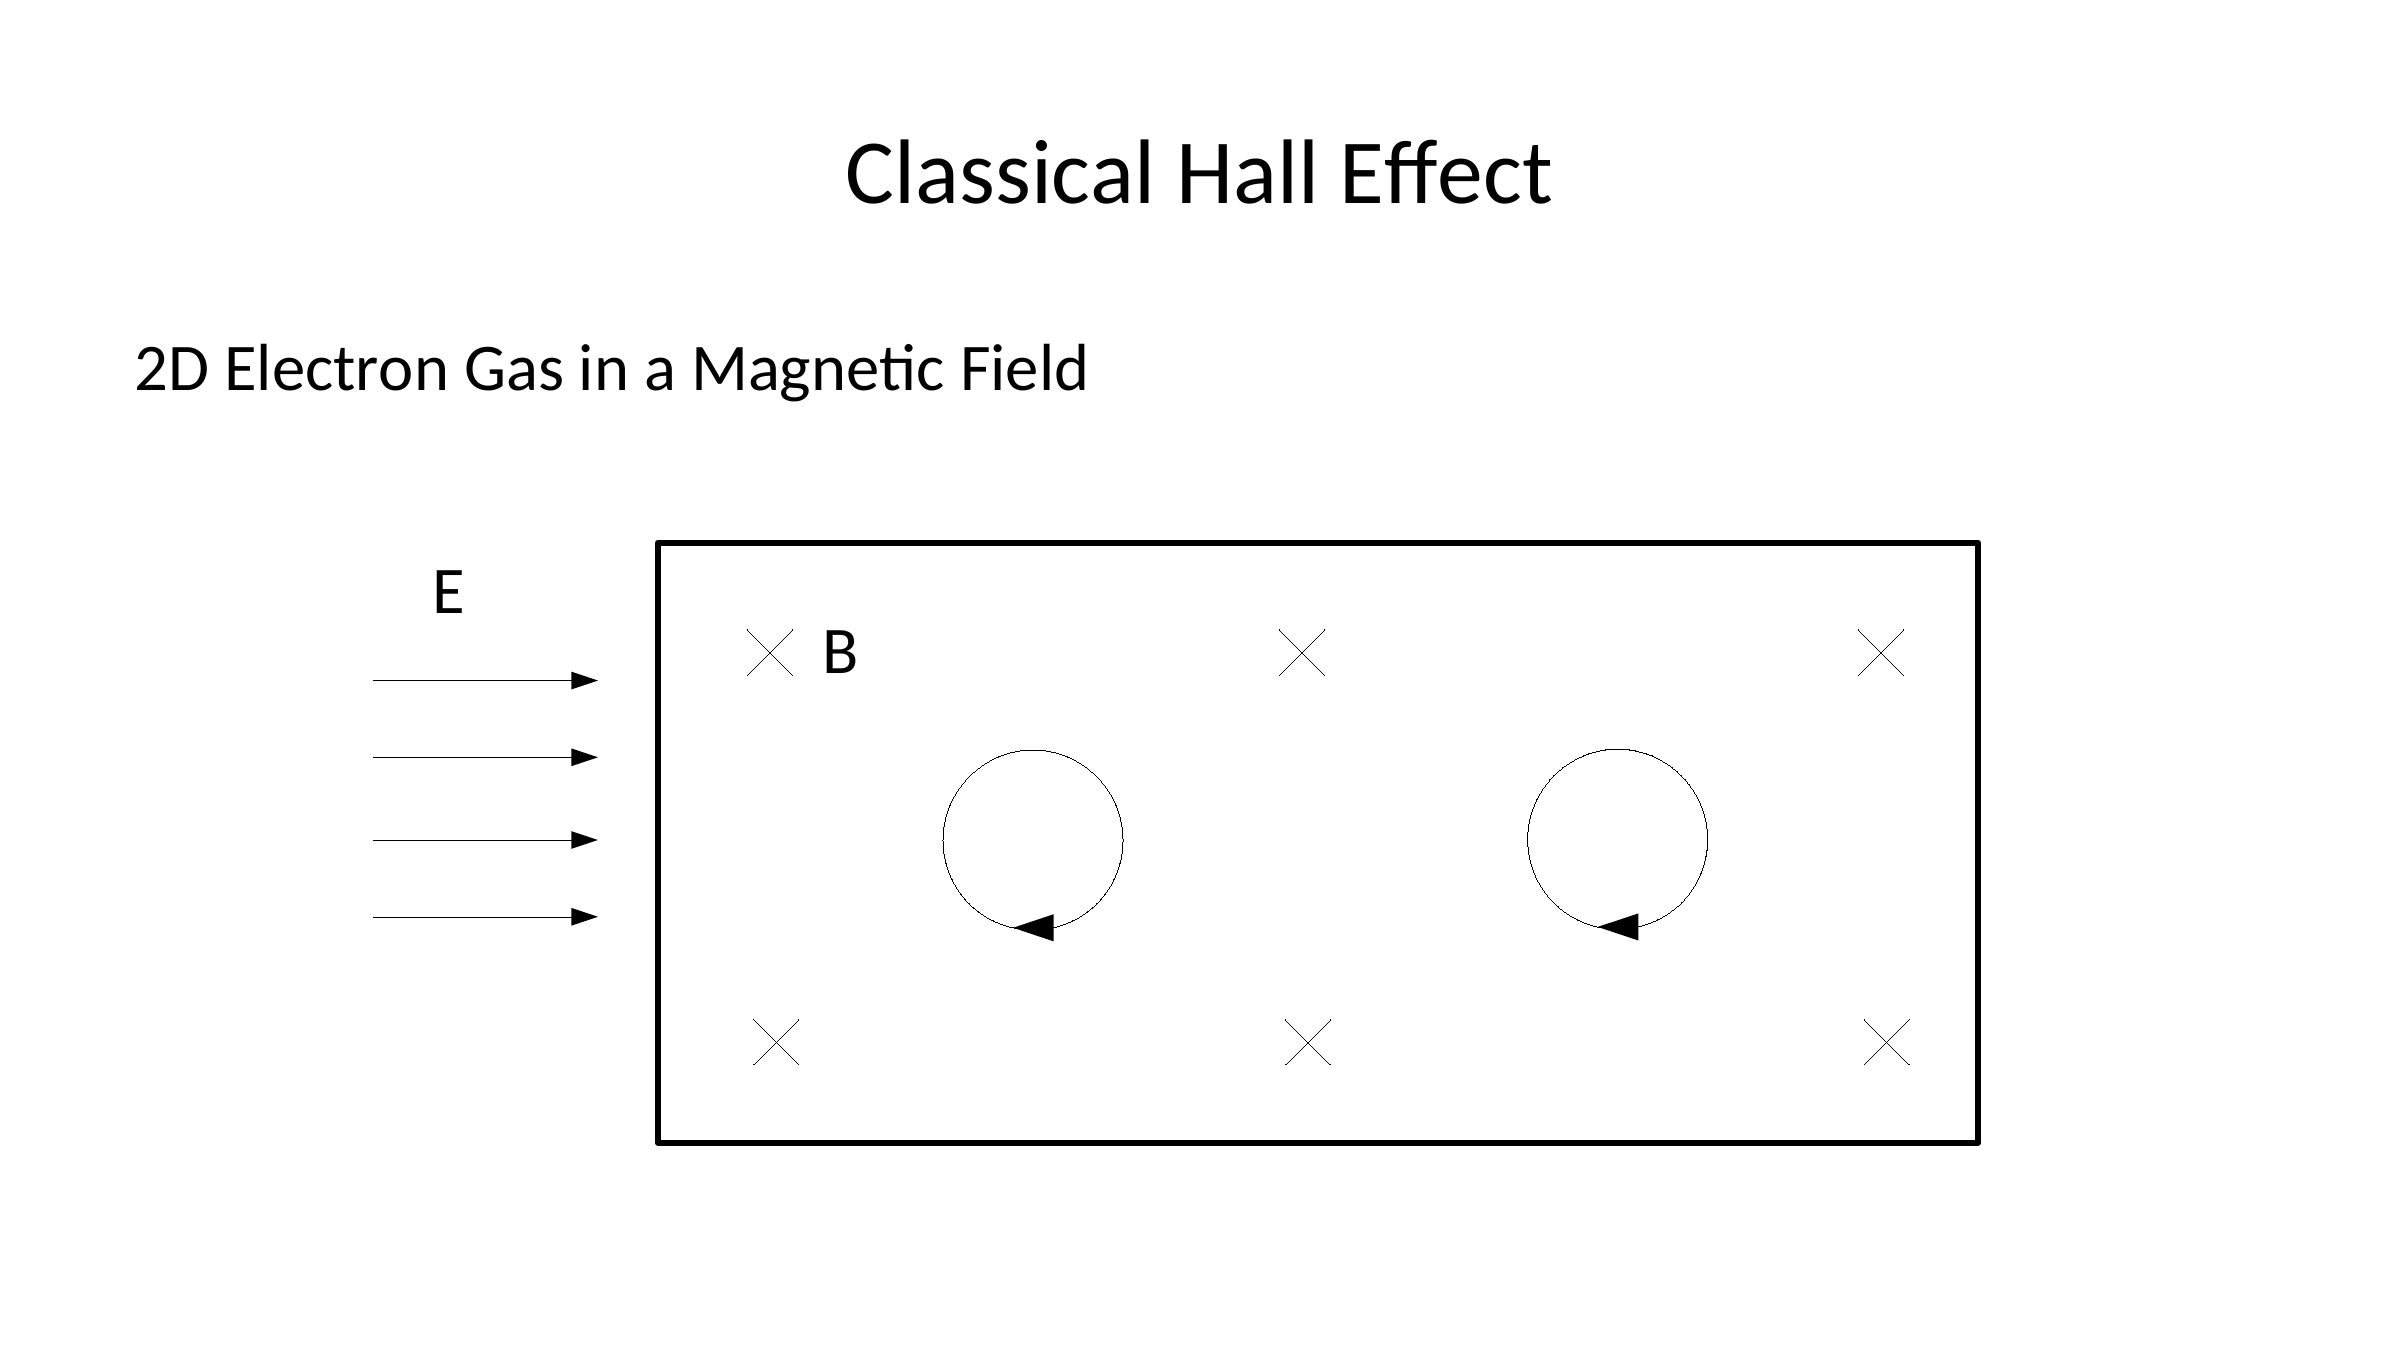

# Classical Hall Effect
2D Electron Gas in a Magnetic Field
E
B